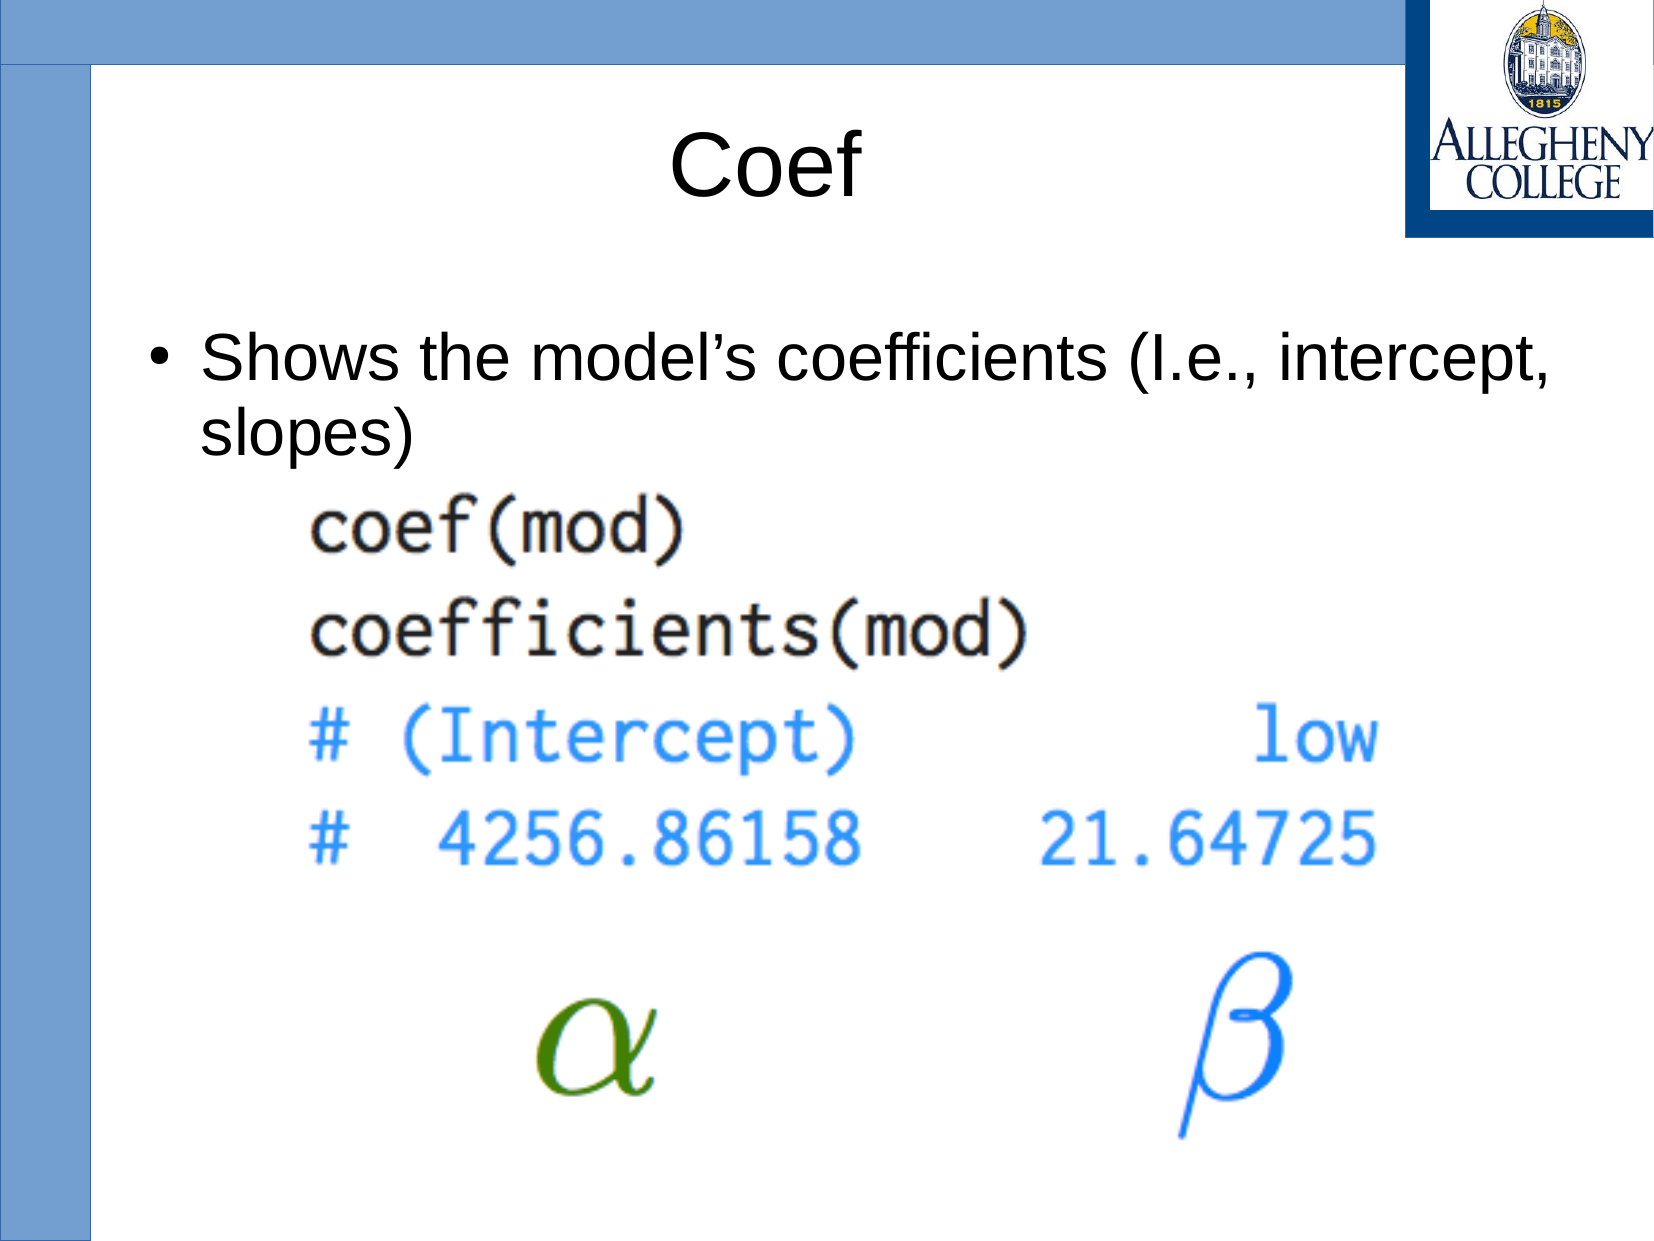

# Coef
Shows the model’s coefficients (I.e., intercept, slopes)